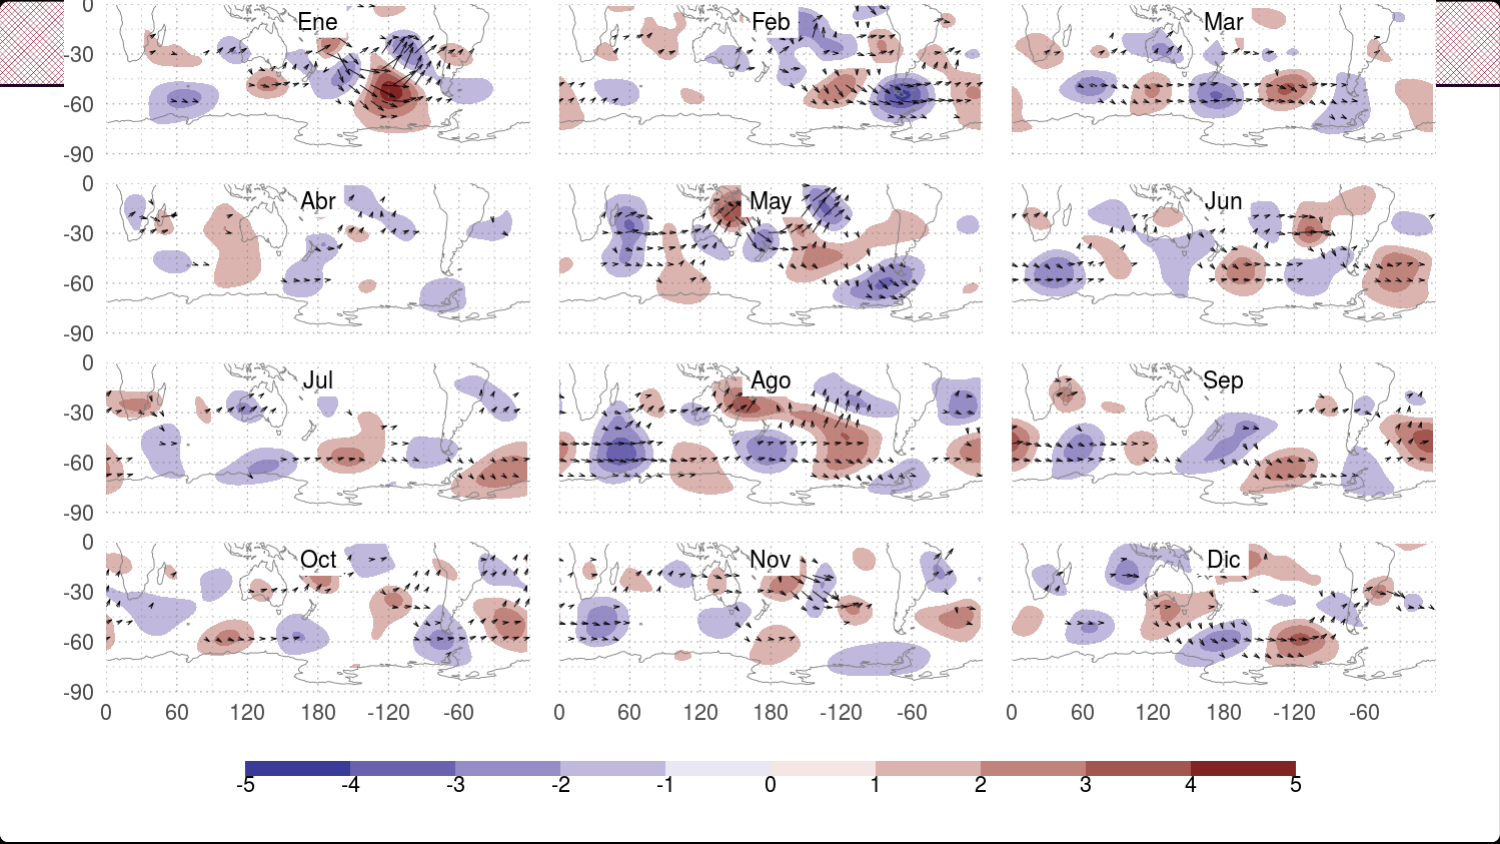

# Regresión de PSI con amplitud
Regresión de anomalía zonal de función corriente en 300hPa con amplitud media de la QS3. En flechas los flujos de actividad de onda.